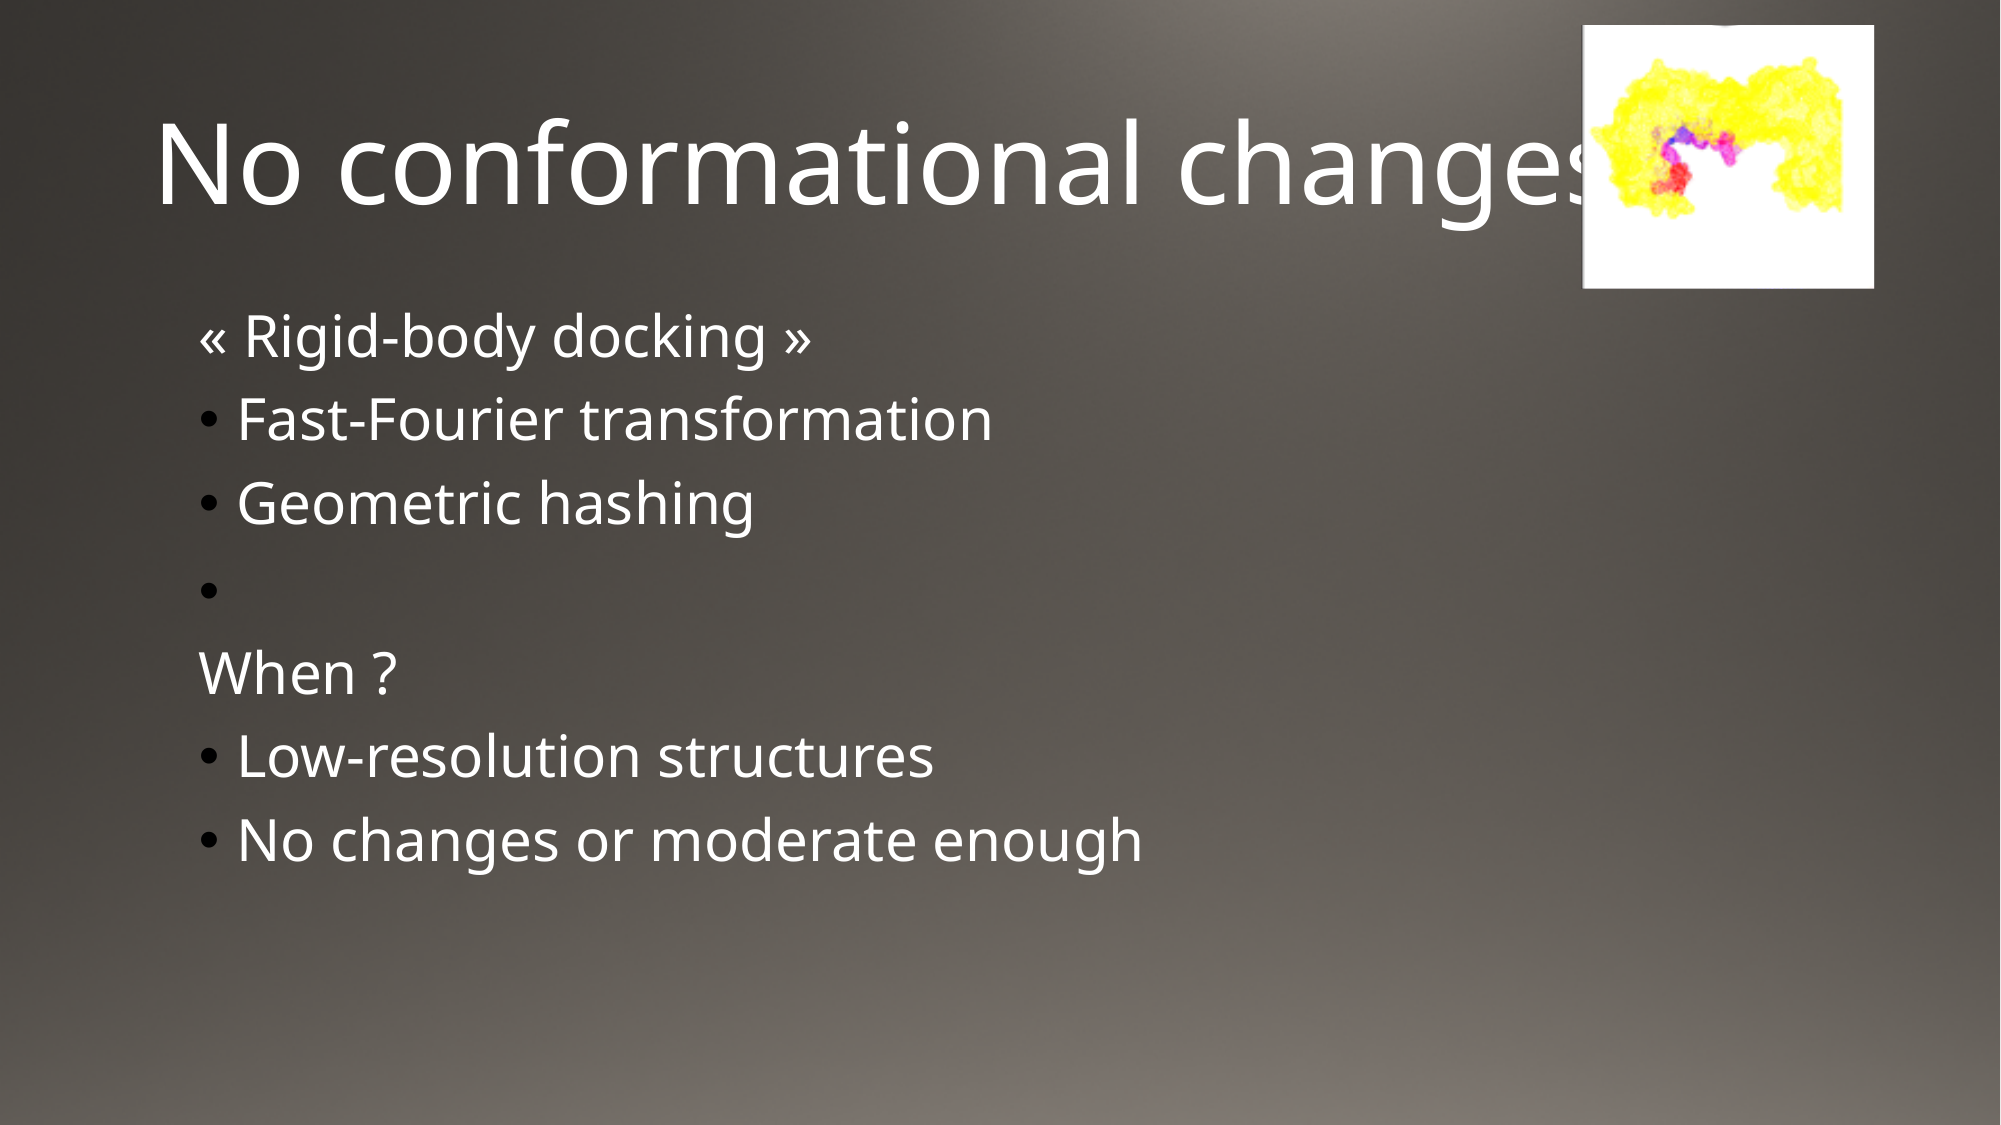

# No conformational changes
« Rigid-body docking »
Fast-Fourier transformation
Geometric hashing
When ?
Low-resolution structures
No changes or moderate enough